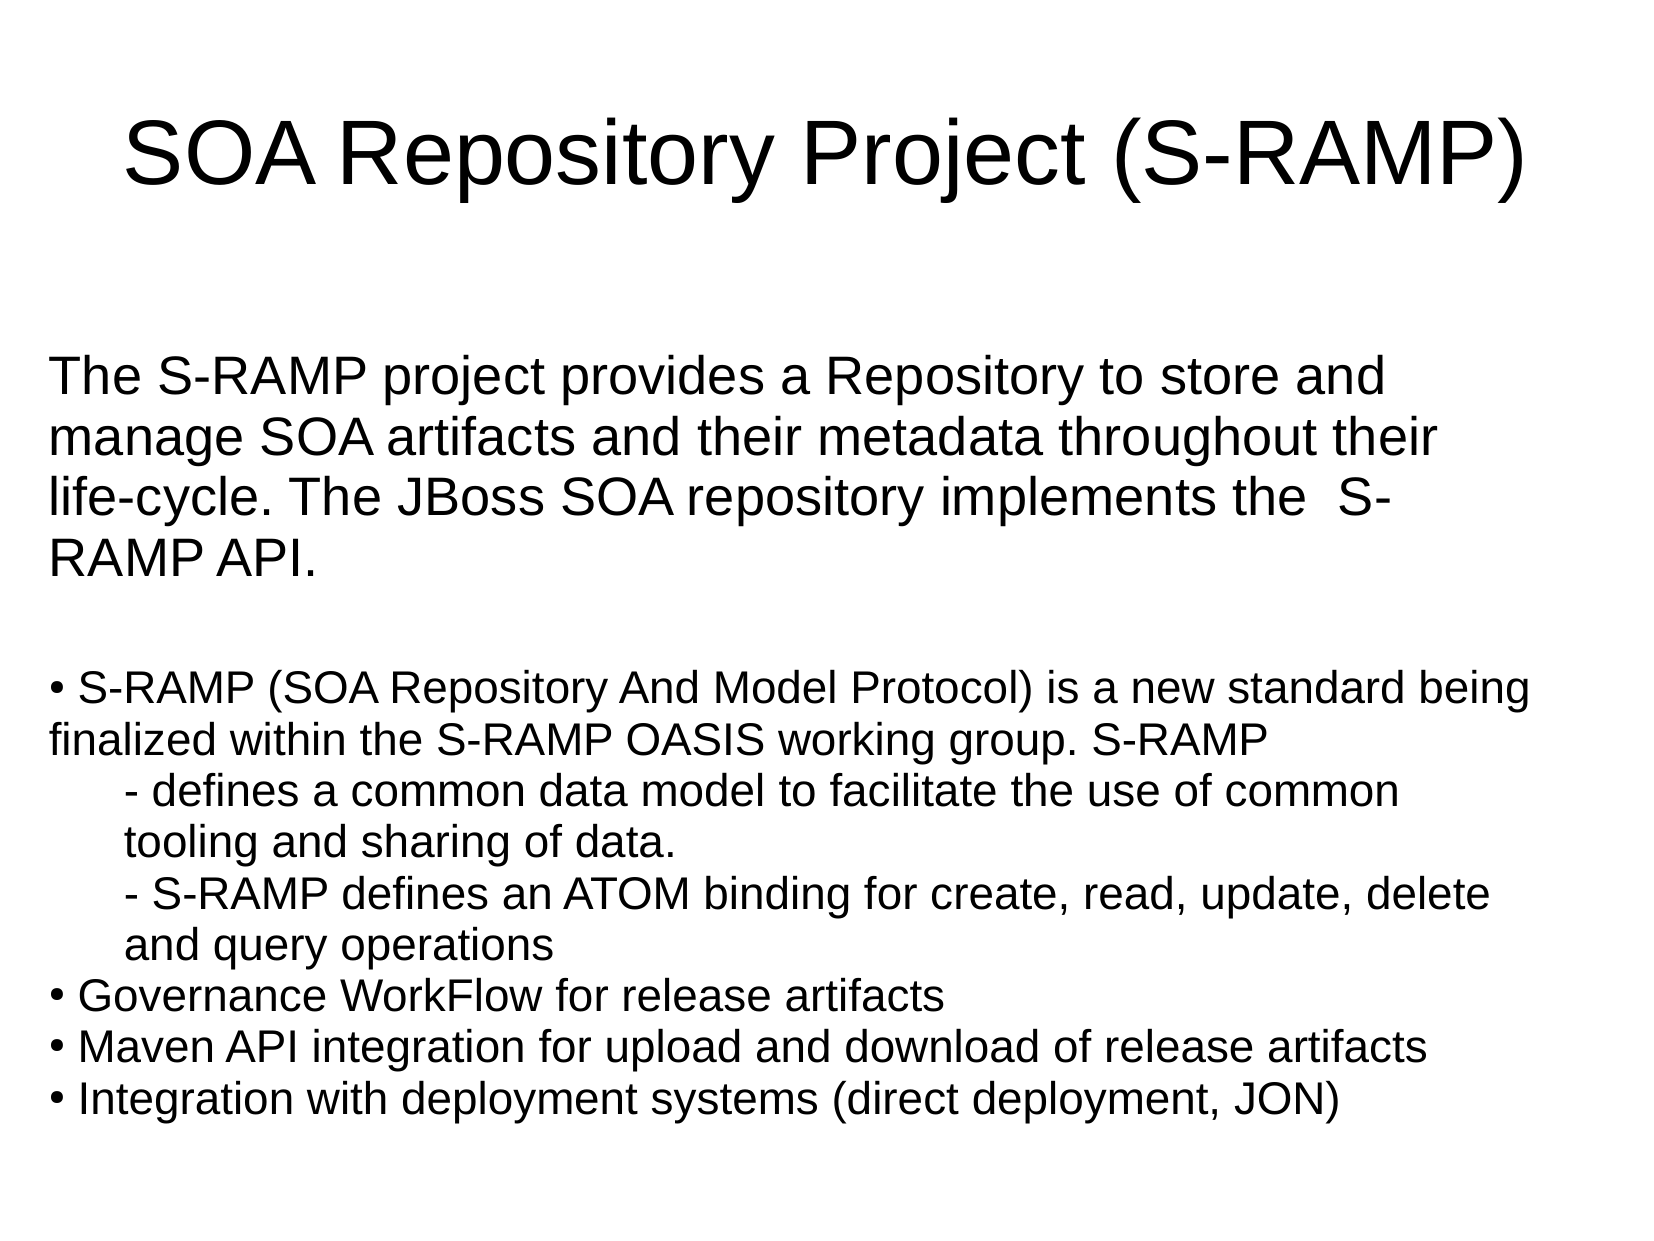

# SOA Repository Project (S-RAMP)
The S-RAMP project provides a Repository to store and manage SOA artifacts and their metadata throughout their life-cycle. The JBoss SOA repository implements the S-RAMP API.
 S-RAMP (SOA Repository And Model Protocol) is a new standard being finalized within the S-RAMP OASIS working group. S-RAMP
	- defines a common data model to facilitate the use of common 	tooling and sharing of data.
	- S-RAMP defines an ATOM binding for create, read, update, delete 	and query operations
 Governance WorkFlow for release artifacts
 Maven API integration for upload and download of release artifacts
 Integration with deployment systems (direct deployment, JON)